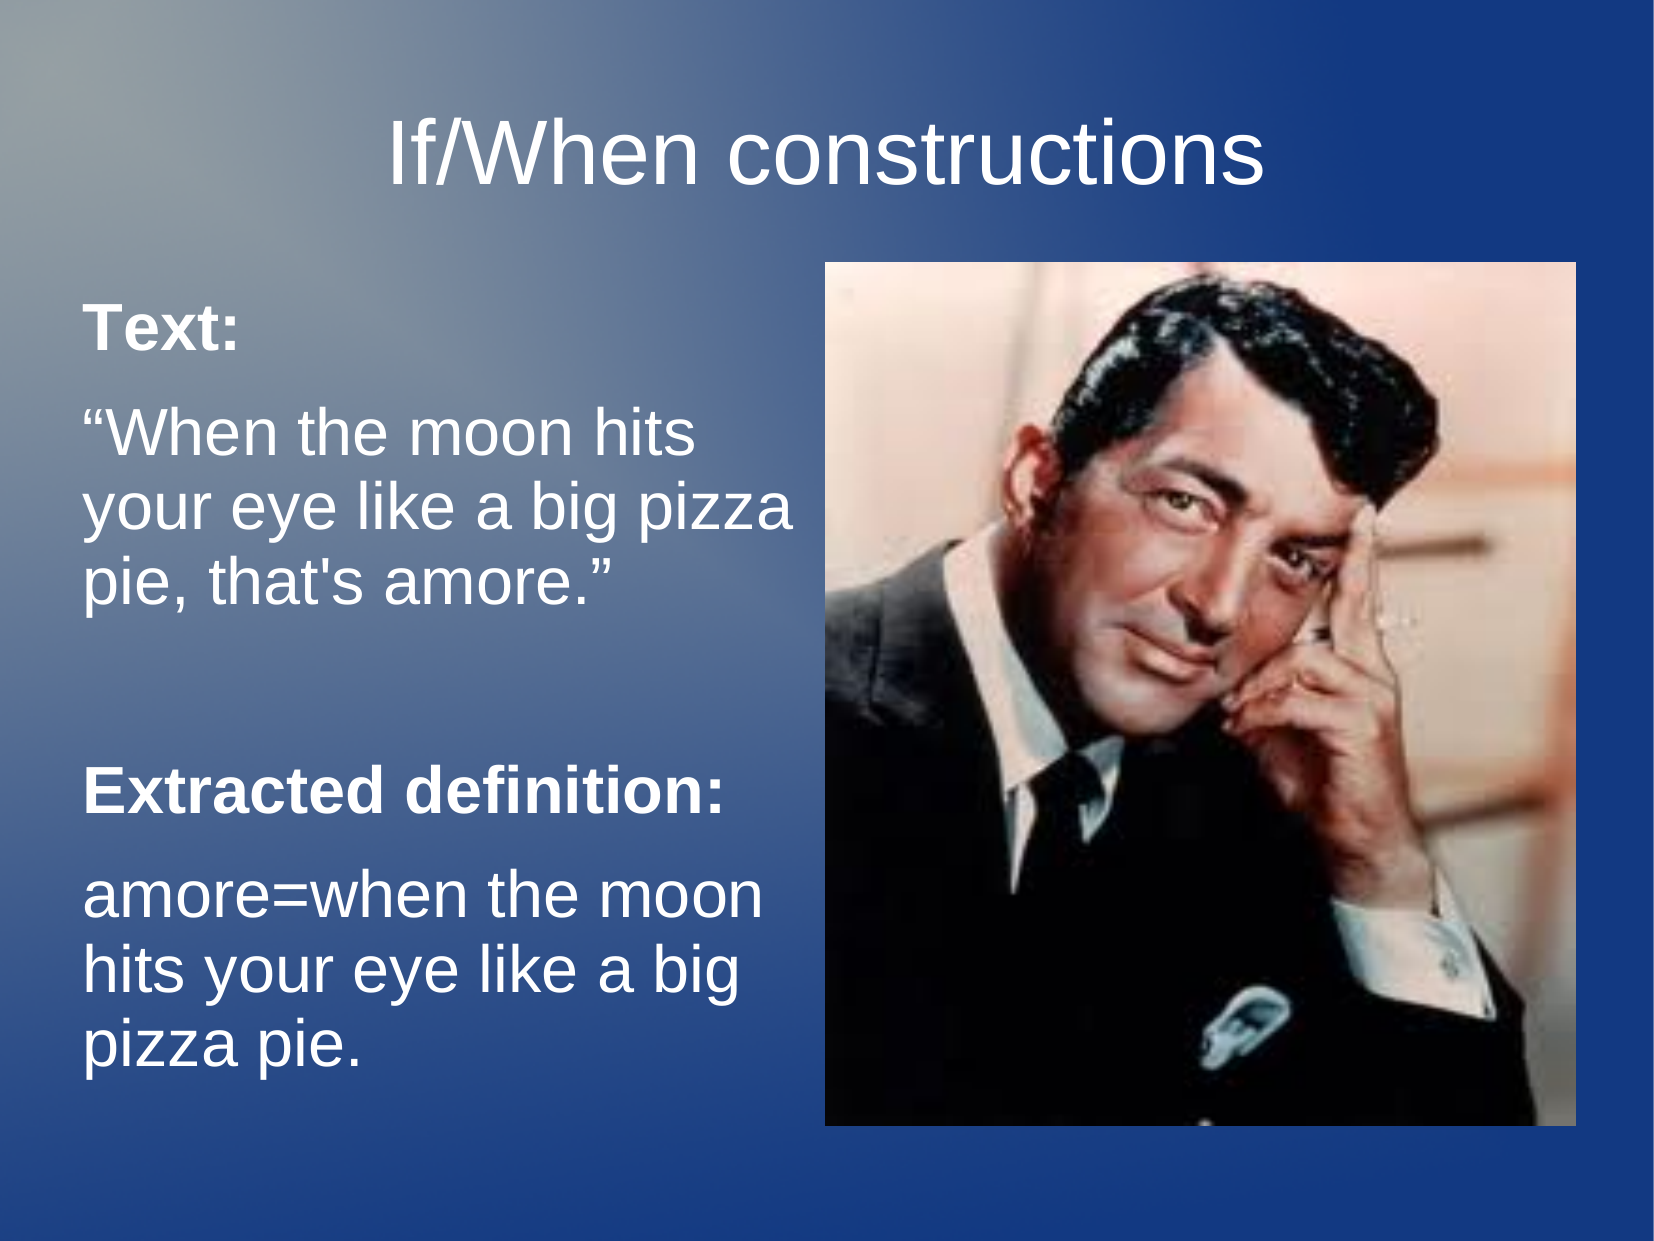

# If/When constructions
Text:
“When the moon hits your eye like a big pizza pie, that's amore.”
Extracted definition:
amore=when the moon hits your eye like a big pizza pie.